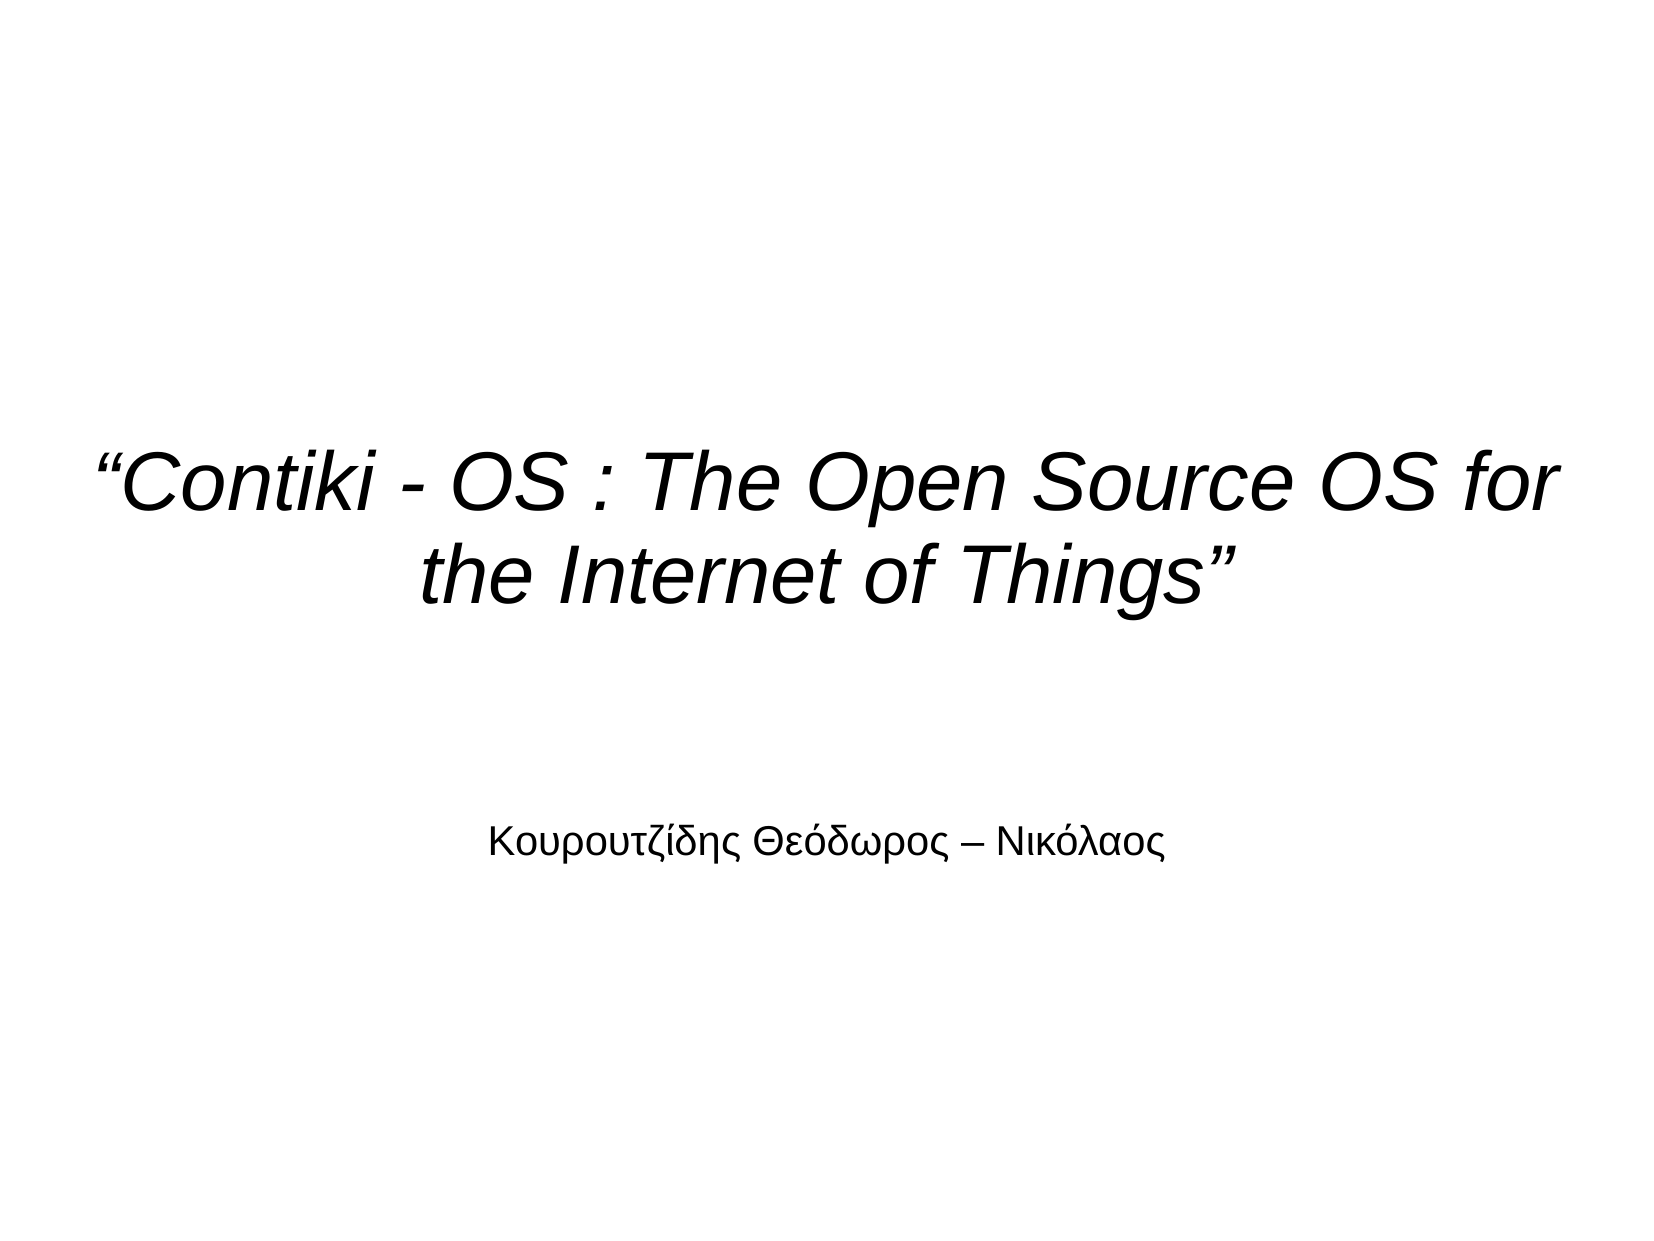

#
“Contiki - OS : The Open Source OS for the Internet of Things”
Κουρουτζίδης Θεόδωρος – Νικόλαος